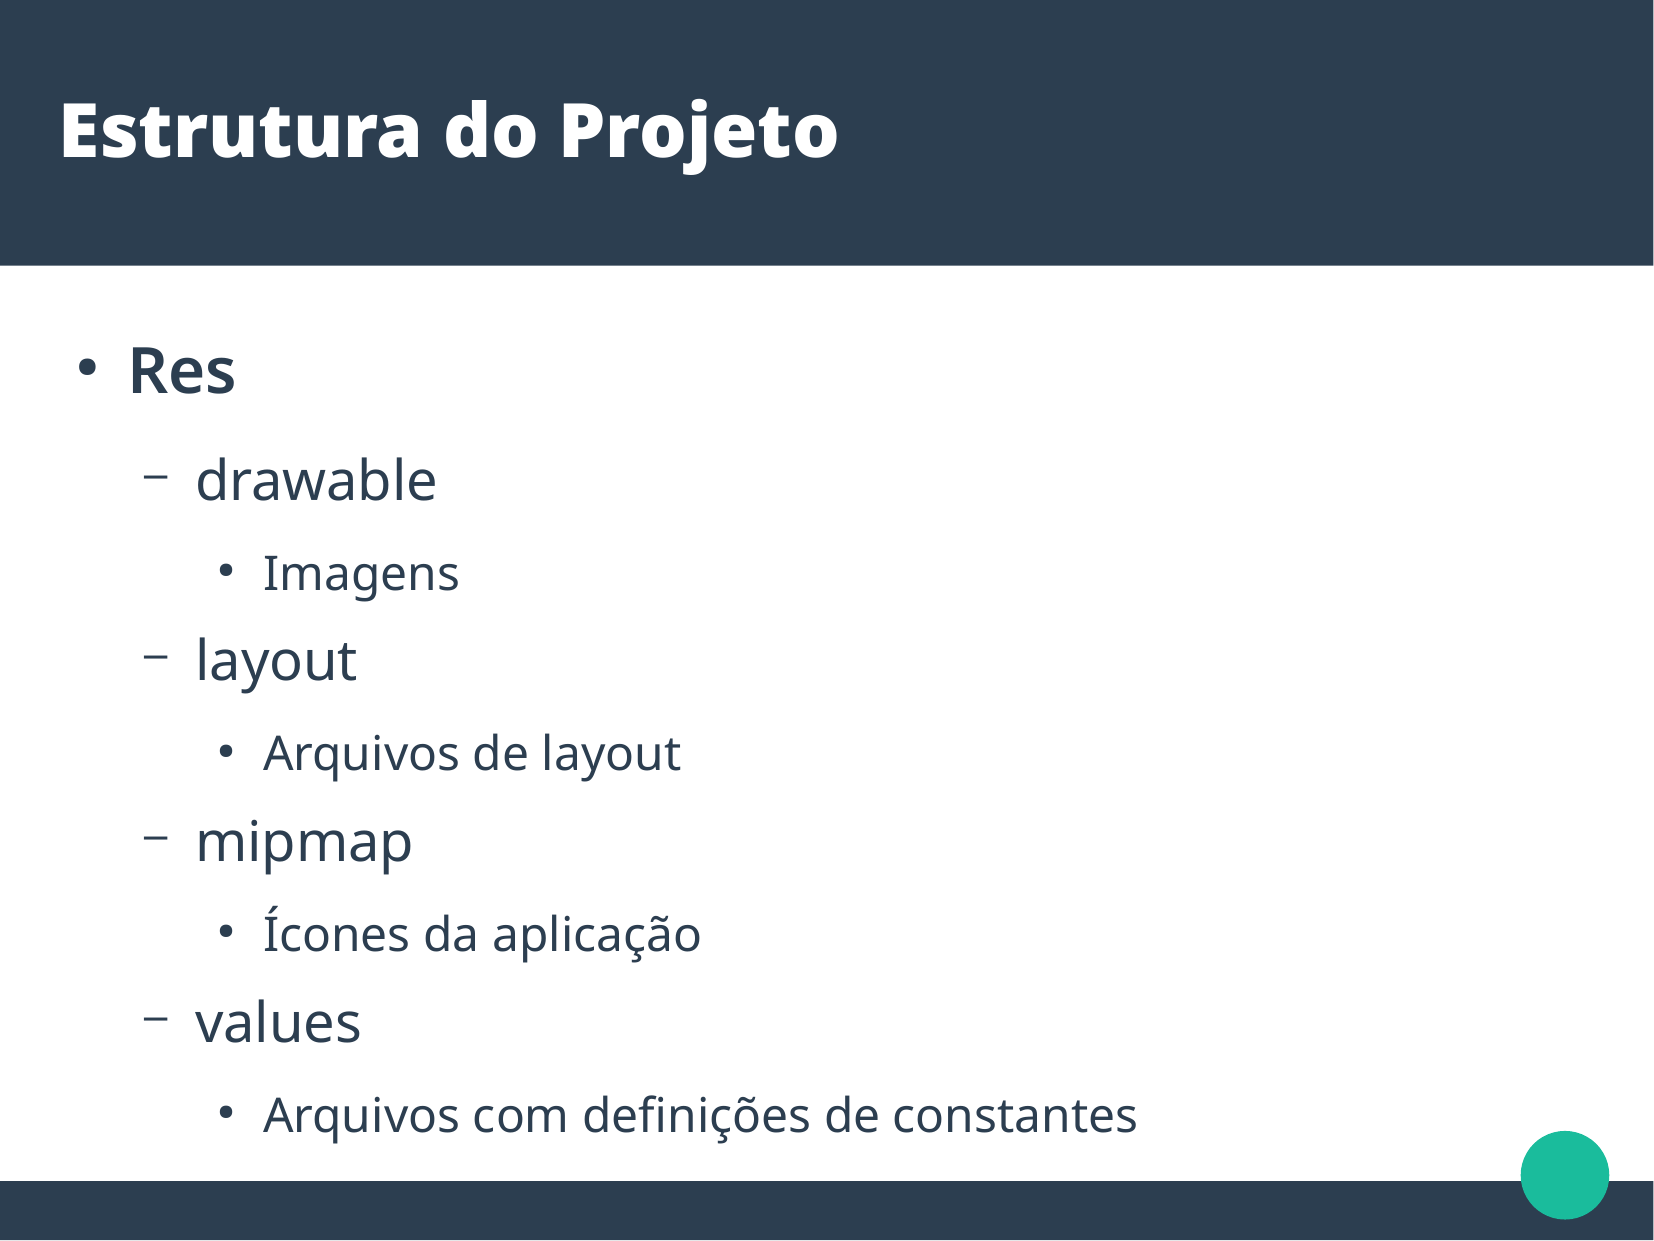

# Estrutura do Projeto
Res
drawable
Imagens
layout
Arquivos de layout
mipmap
Ícones da aplicação
values
Arquivos com definições de constantes